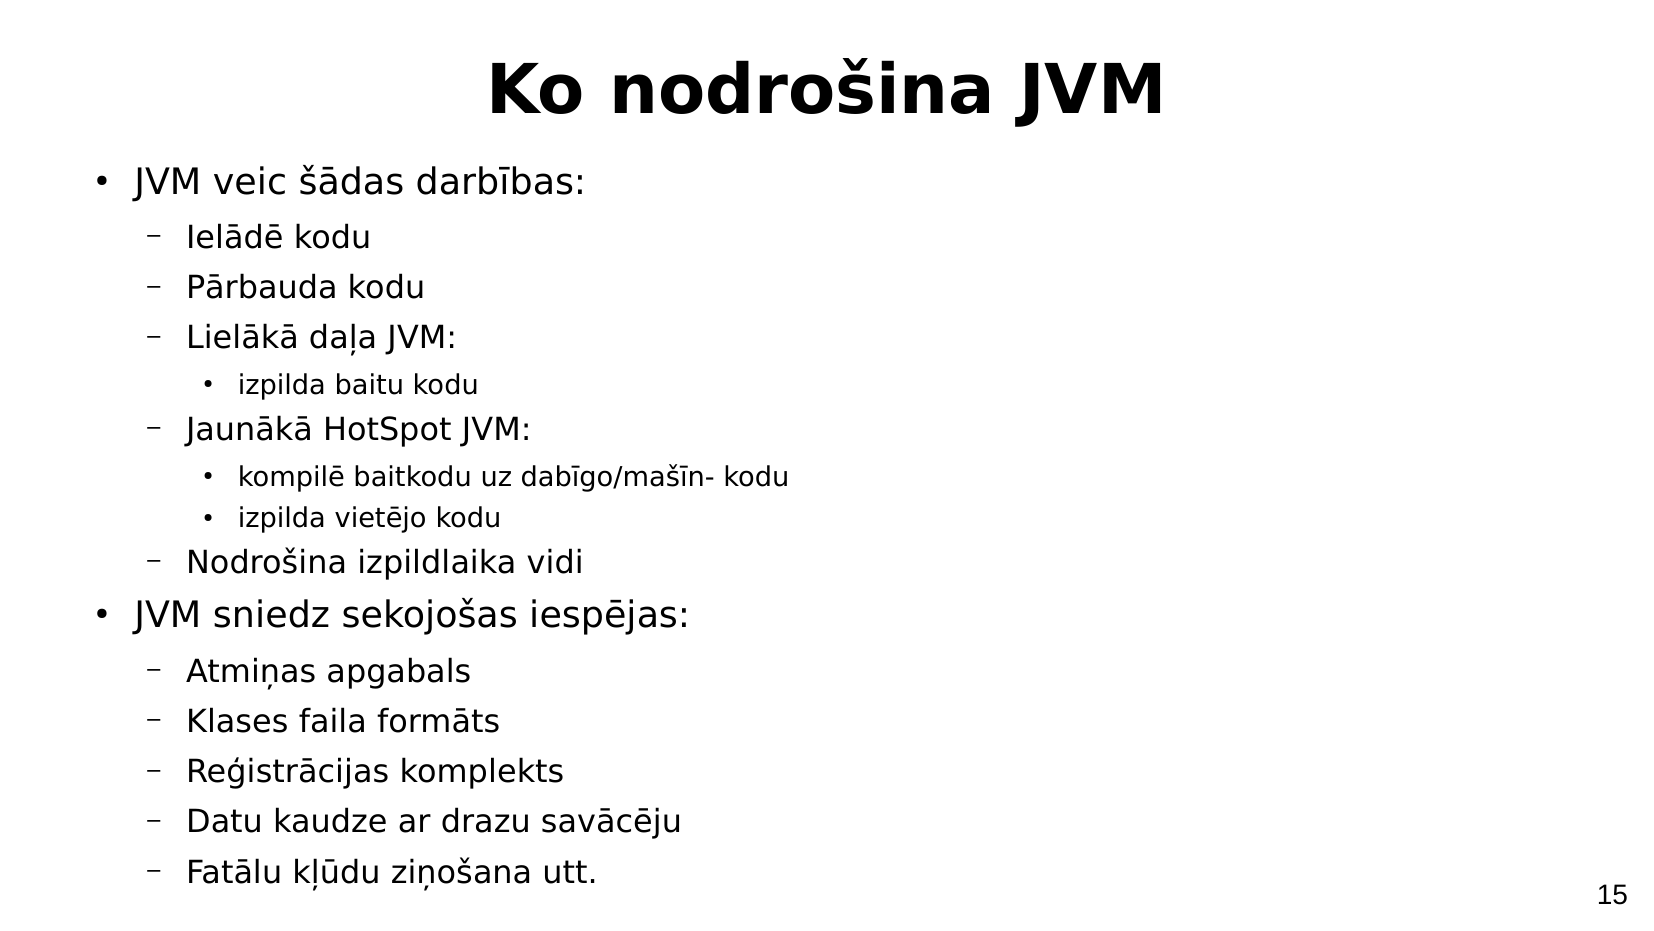

# Ko nodrošina JVM
JVM veic šādas darbības:
Ielādē kodu
Pārbauda kodu
Lielākā daļa JVM:
izpilda baitu kodu
Jaunākā HotSpot JVM:
kompilē baitkodu uz dabīgo/mašīn- kodu
izpilda vietējo kodu
Nodrošina izpildlaika vidi
JVM sniedz sekojošas iespējas:
Atmiņas apgabals
Klases faila formāts
Reģistrācijas komplekts
Datu kaudze ar drazu savācēju
Fatālu kļūdu ziņošana utt.